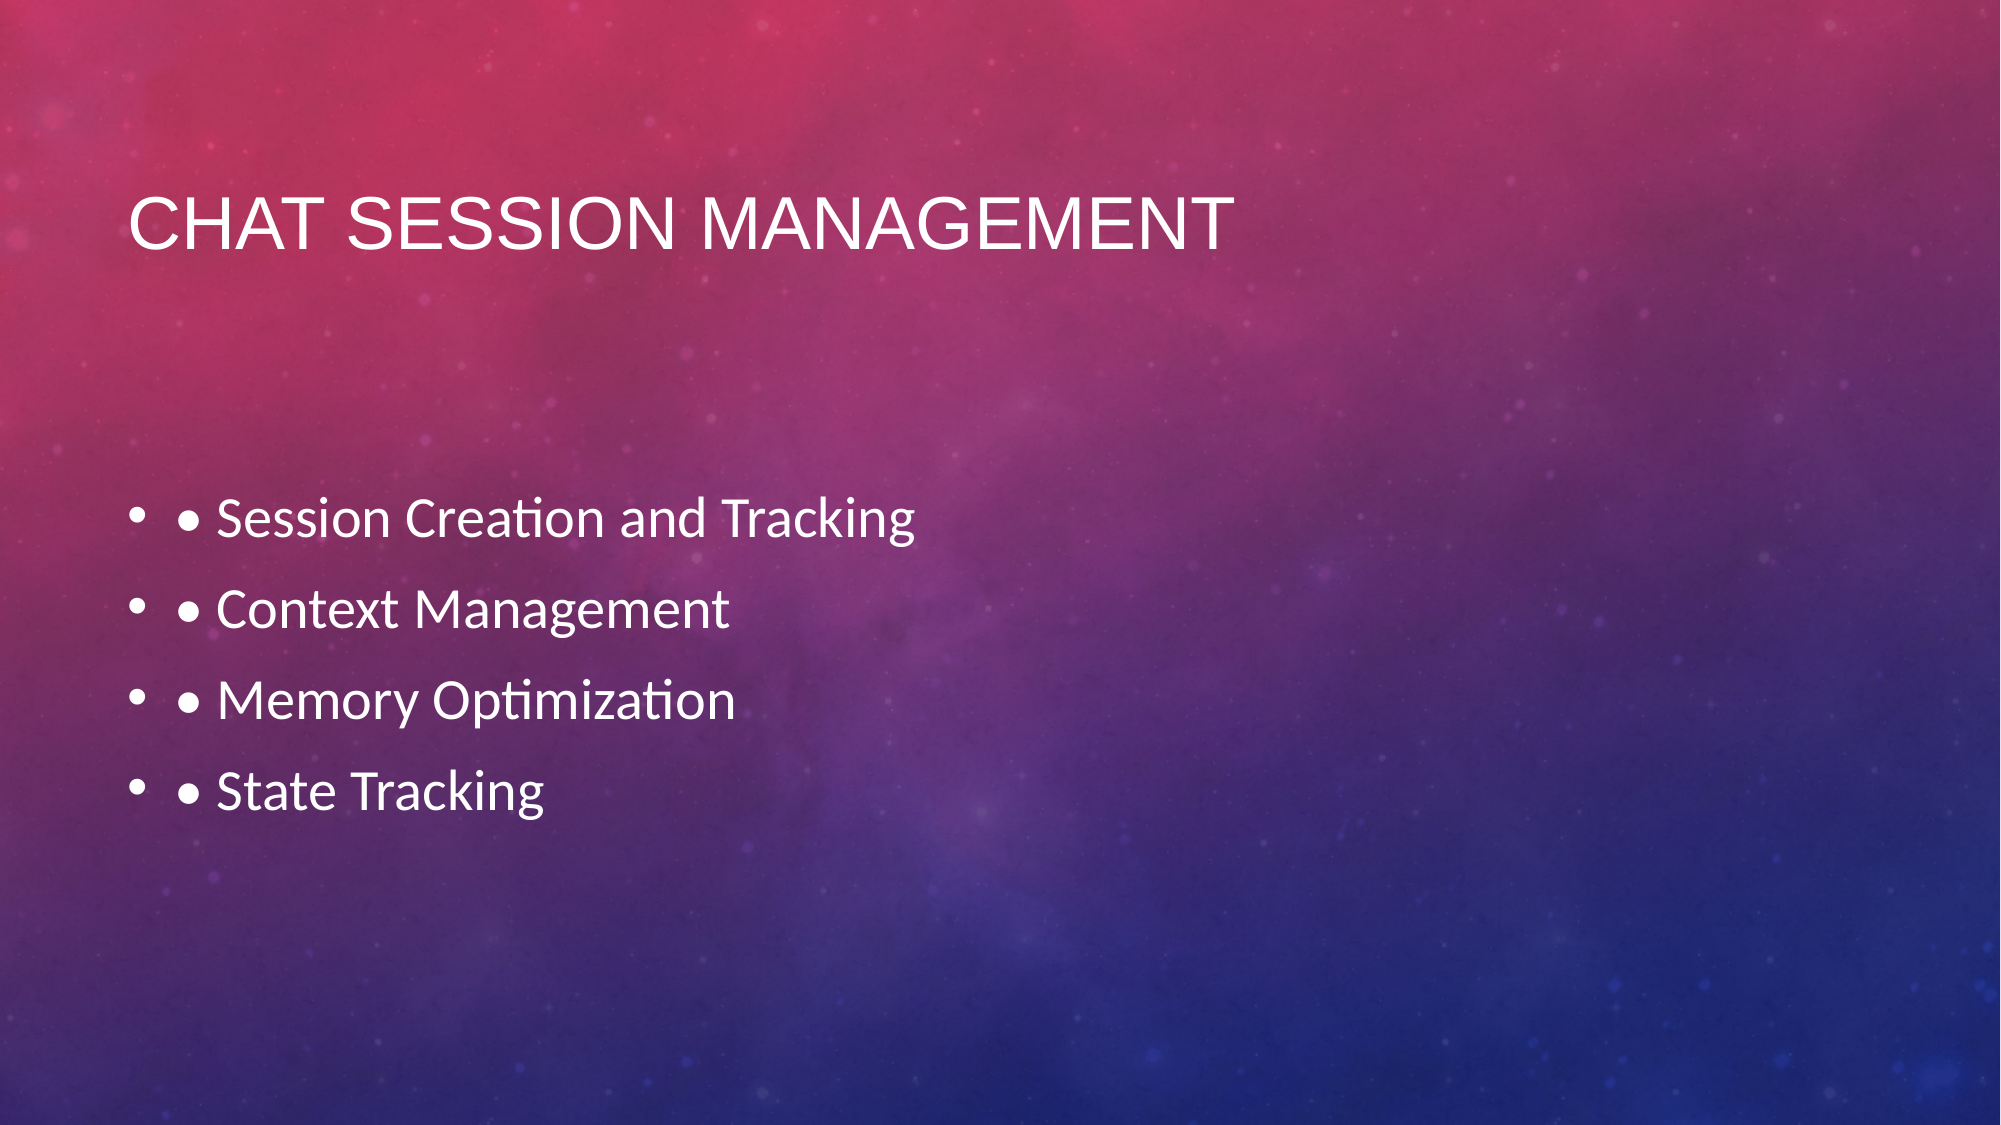

# Chat Session Management
• Session Creation and Tracking
• Context Management
• Memory Optimization
• State Tracking